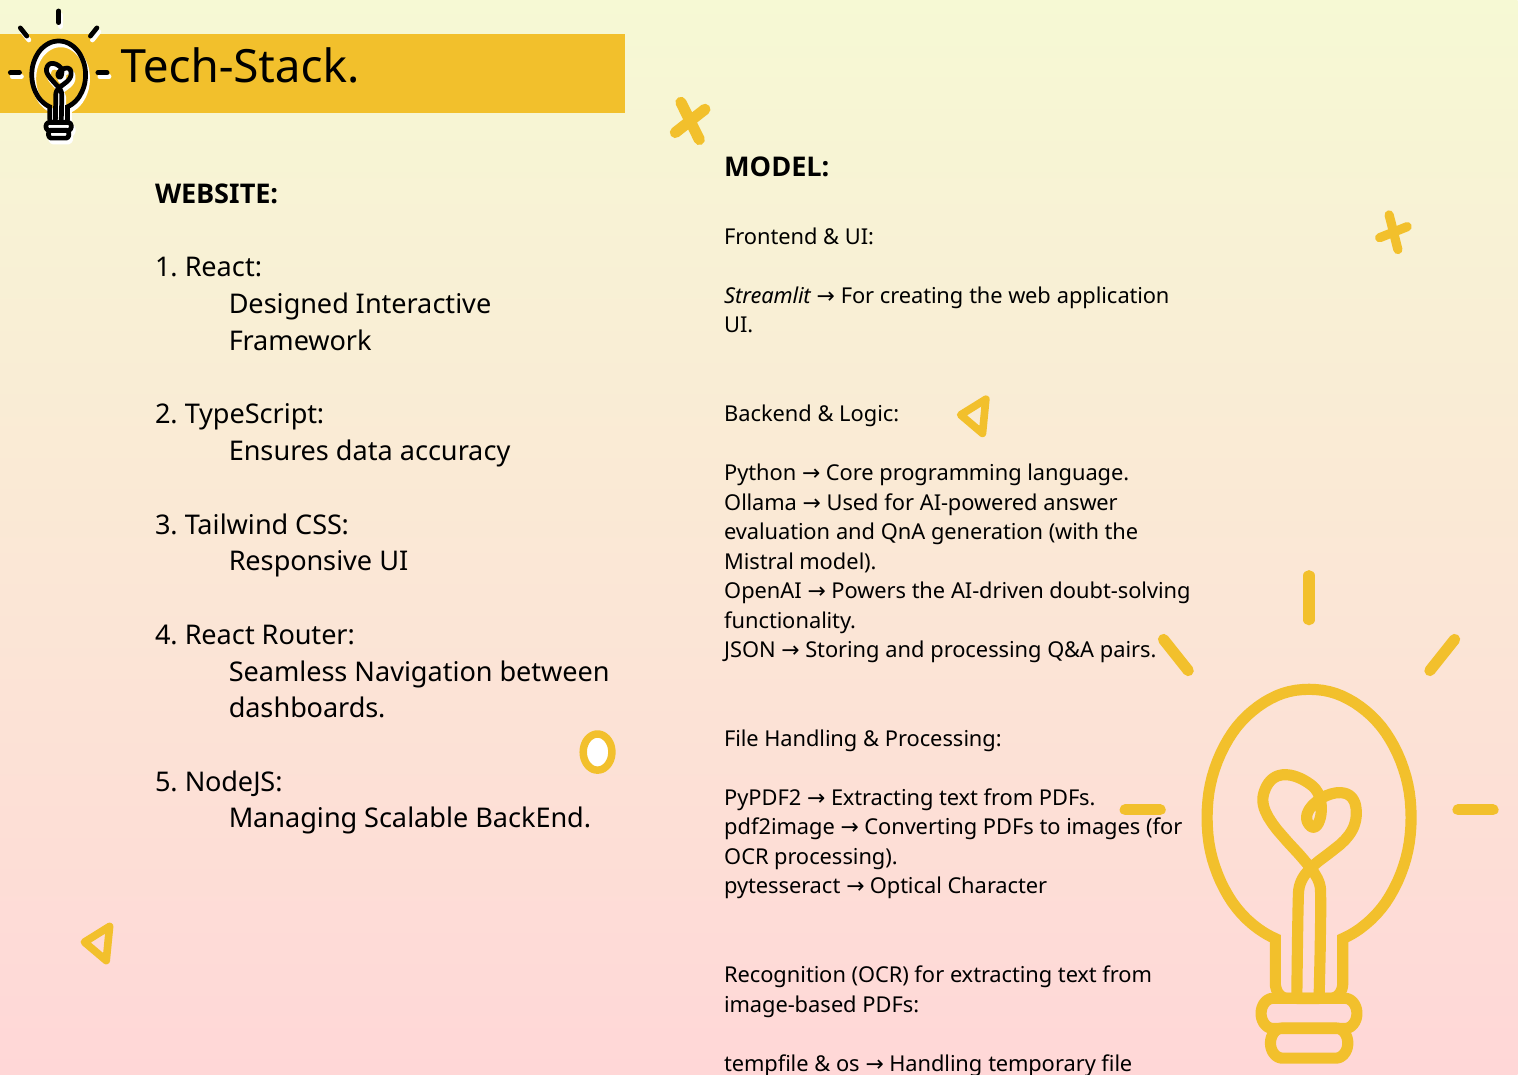

#
Tech-Stack.
MODEL:
Frontend & UI:
Streamlit → For creating the web application UI.
Backend & Logic:
Python → Core programming language.
Ollama → Used for AI-powered answer evaluation and QnA generation (with the Mistral model).
OpenAI → Powers the AI-driven doubt-solving functionality.
JSON → Storing and processing Q&A pairs.
File Handling & Processing:
PyPDF2 → Extracting text from PDFs.
pdf2image → Converting PDFs to images (for OCR processing).
pytesseract → Optical Character
Recognition (OCR) for extracting text from image-based PDFs:
tempfile & os → Handling temporary file storage and cleanup.
Data Handling & Manipulation
JSON → Storing structured data.
set() & list comprehension → Removing duplicate Q&A pairs.
WEBSITE:
1. React:
	Designed Interactive 		 	Framework
2. TypeScript:
	Ensures data accuracy
3. Tailwind CSS:
	Responsive UI
4. React Router:
	Seamless Navigation between 	dashboards.
5. NodeJS:
	Managing Scalable BackEnd.